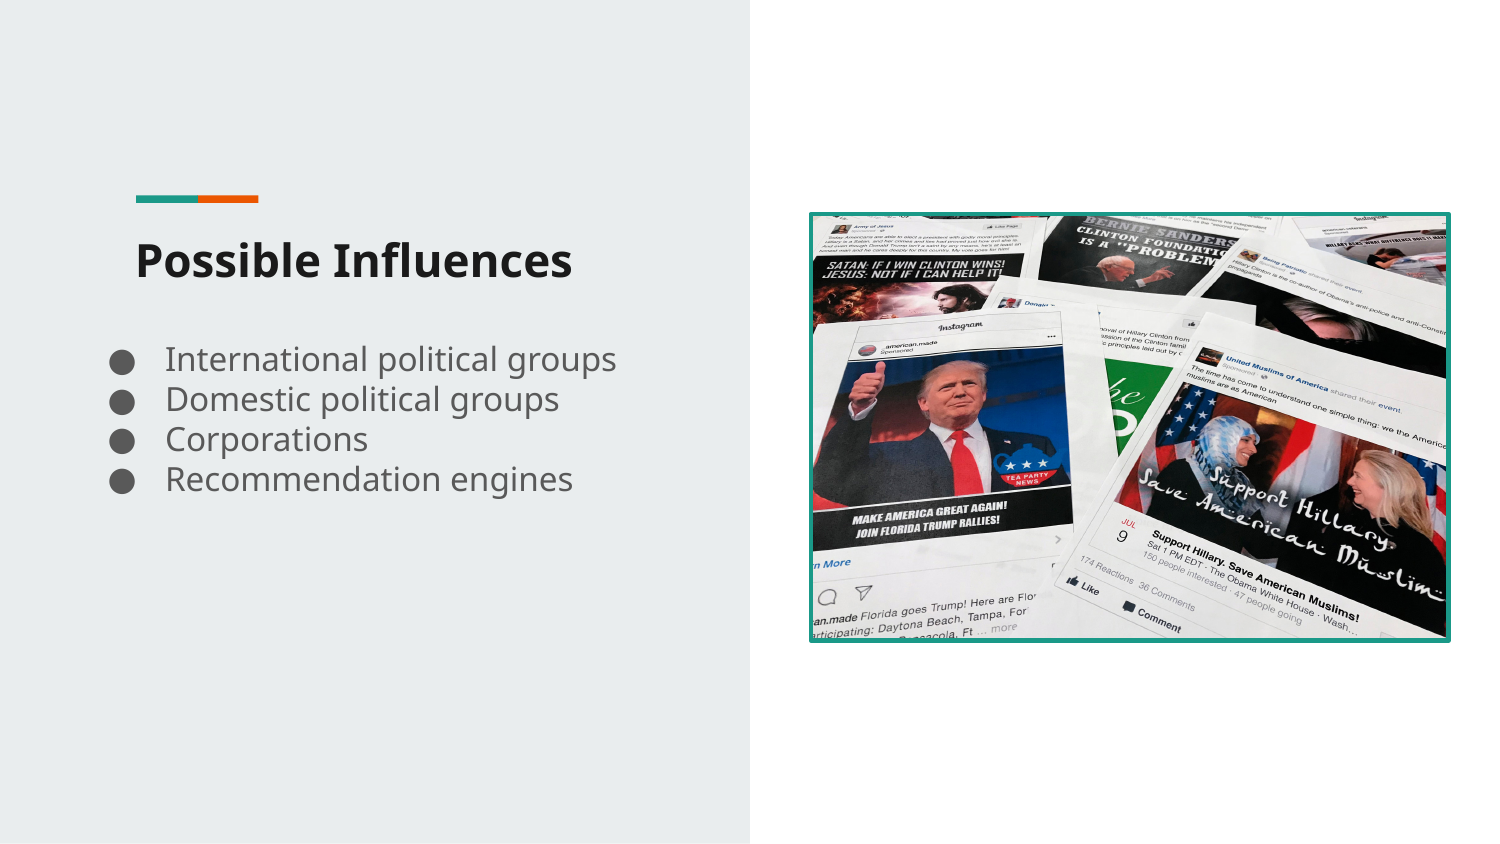

# Possible Influences
International political groups
Domestic political groups
Corporations
Recommendation engines